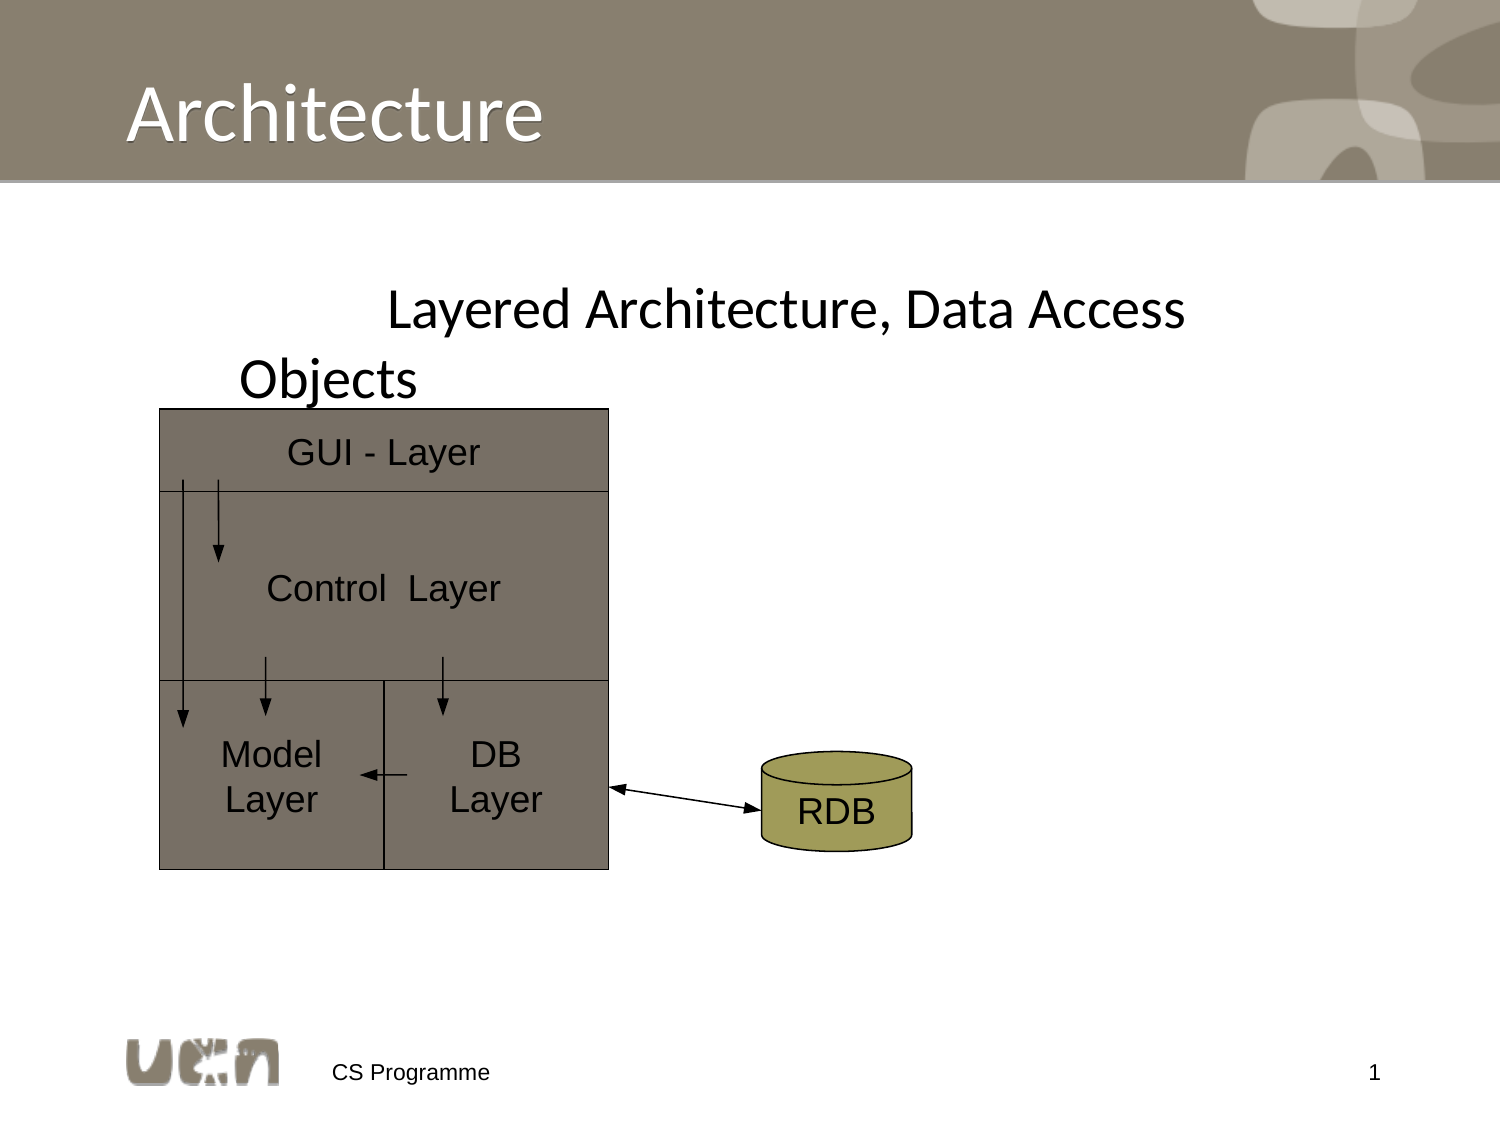

# Architecture
		Layered Architecture, Data Access Objects
GUI - Layer
Control Layer
Model
Layer
DB
Layer
RDB
CS Programme